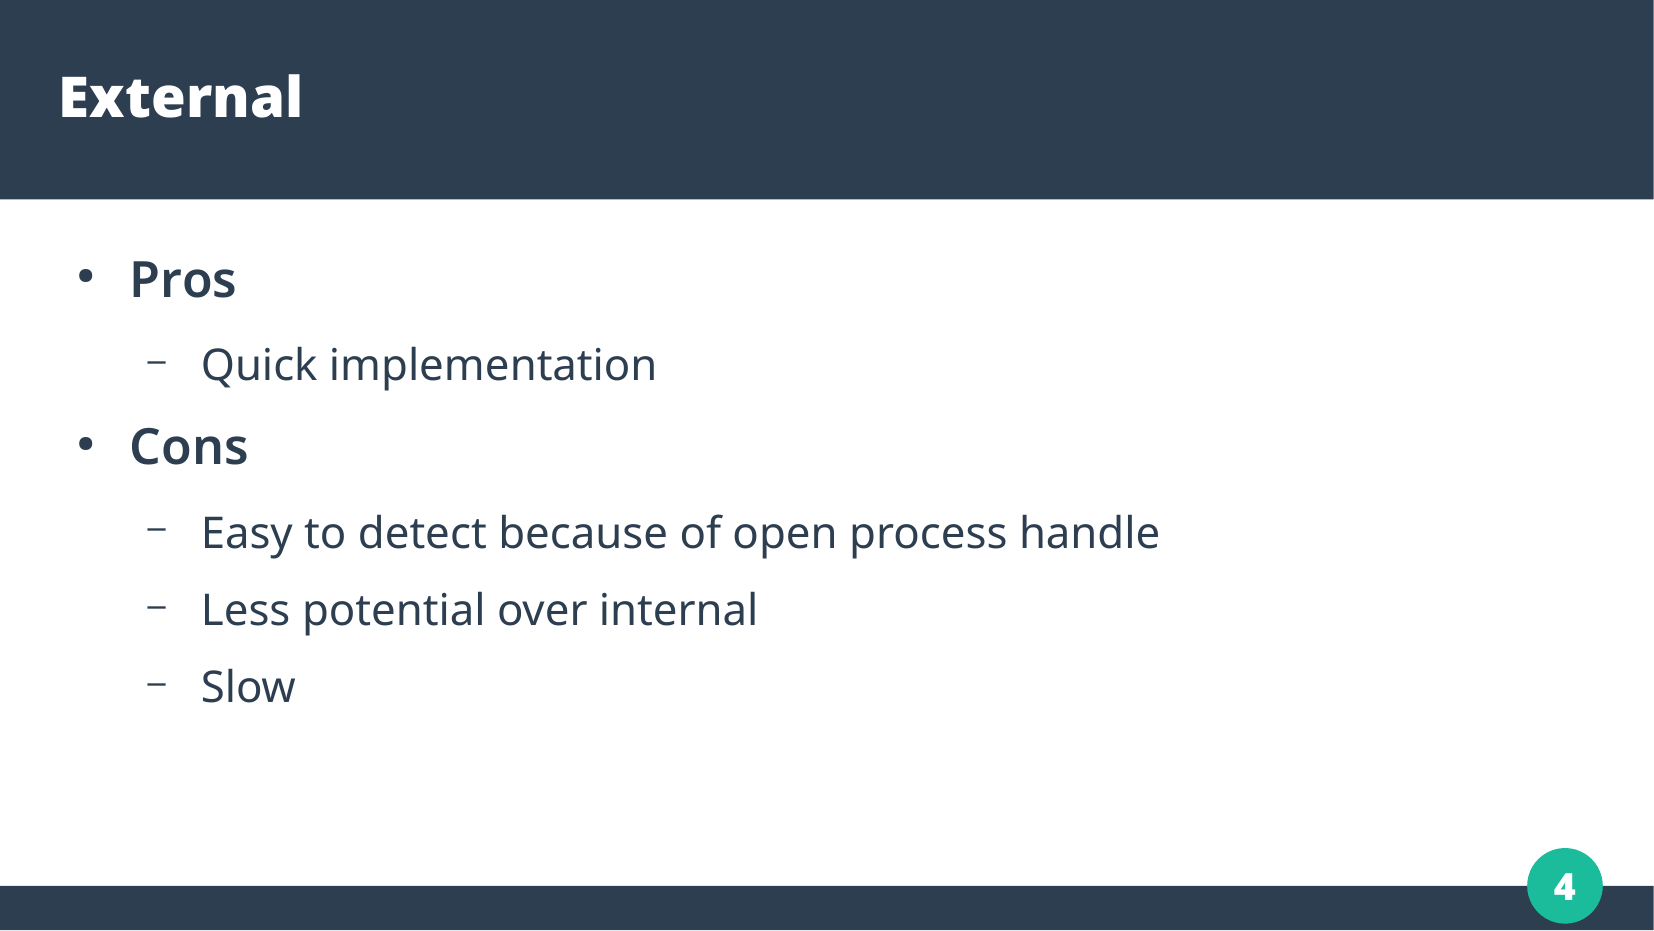

# External
Pros
Quick implementation
Cons
Easy to detect because of open process handle
Less potential over internal
Slow